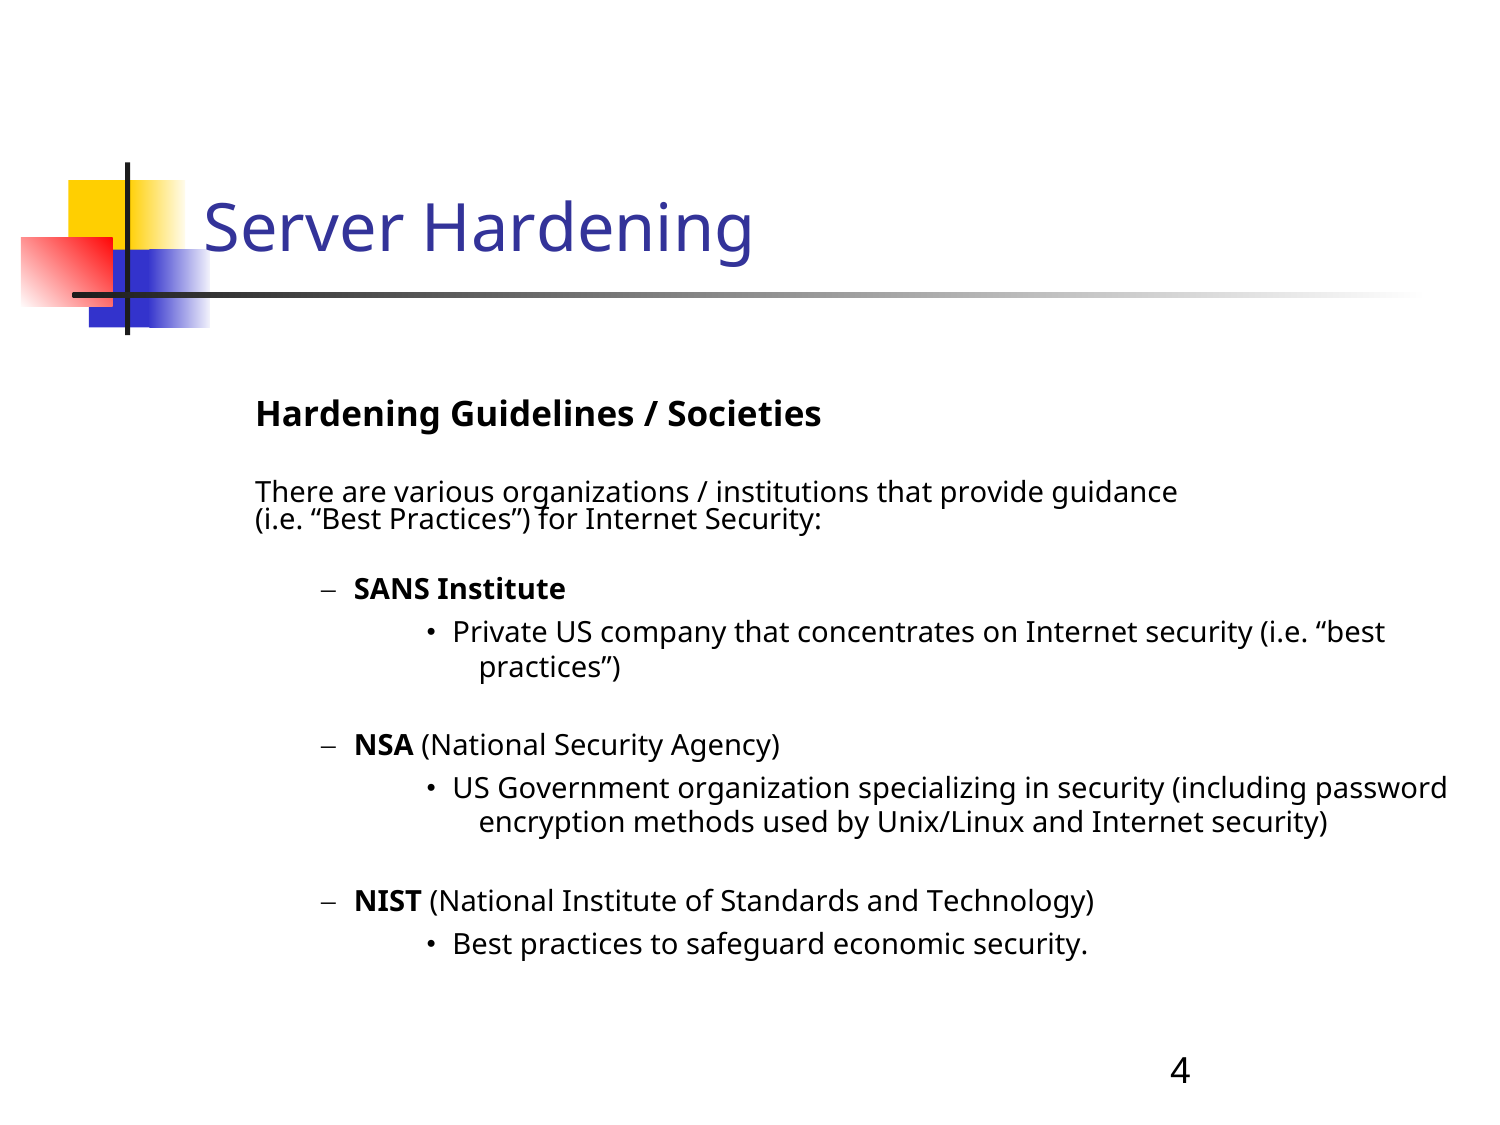

# Server Hardening
Hardening Guidelines / Societies
There are various organizations / institutions that provide guidance
(i.e. “Best Practices”) for Internet Security:
SANS Institute
Private US company that concentrates on Internet security (i.e. “best practices”)
NSA (National Security Agency)
US Government organization specializing in security (including password encryption methods used by Unix/Linux and Internet security)
NIST (National Institute of Standards and Technology)
Best practices to safeguard economic security.
4